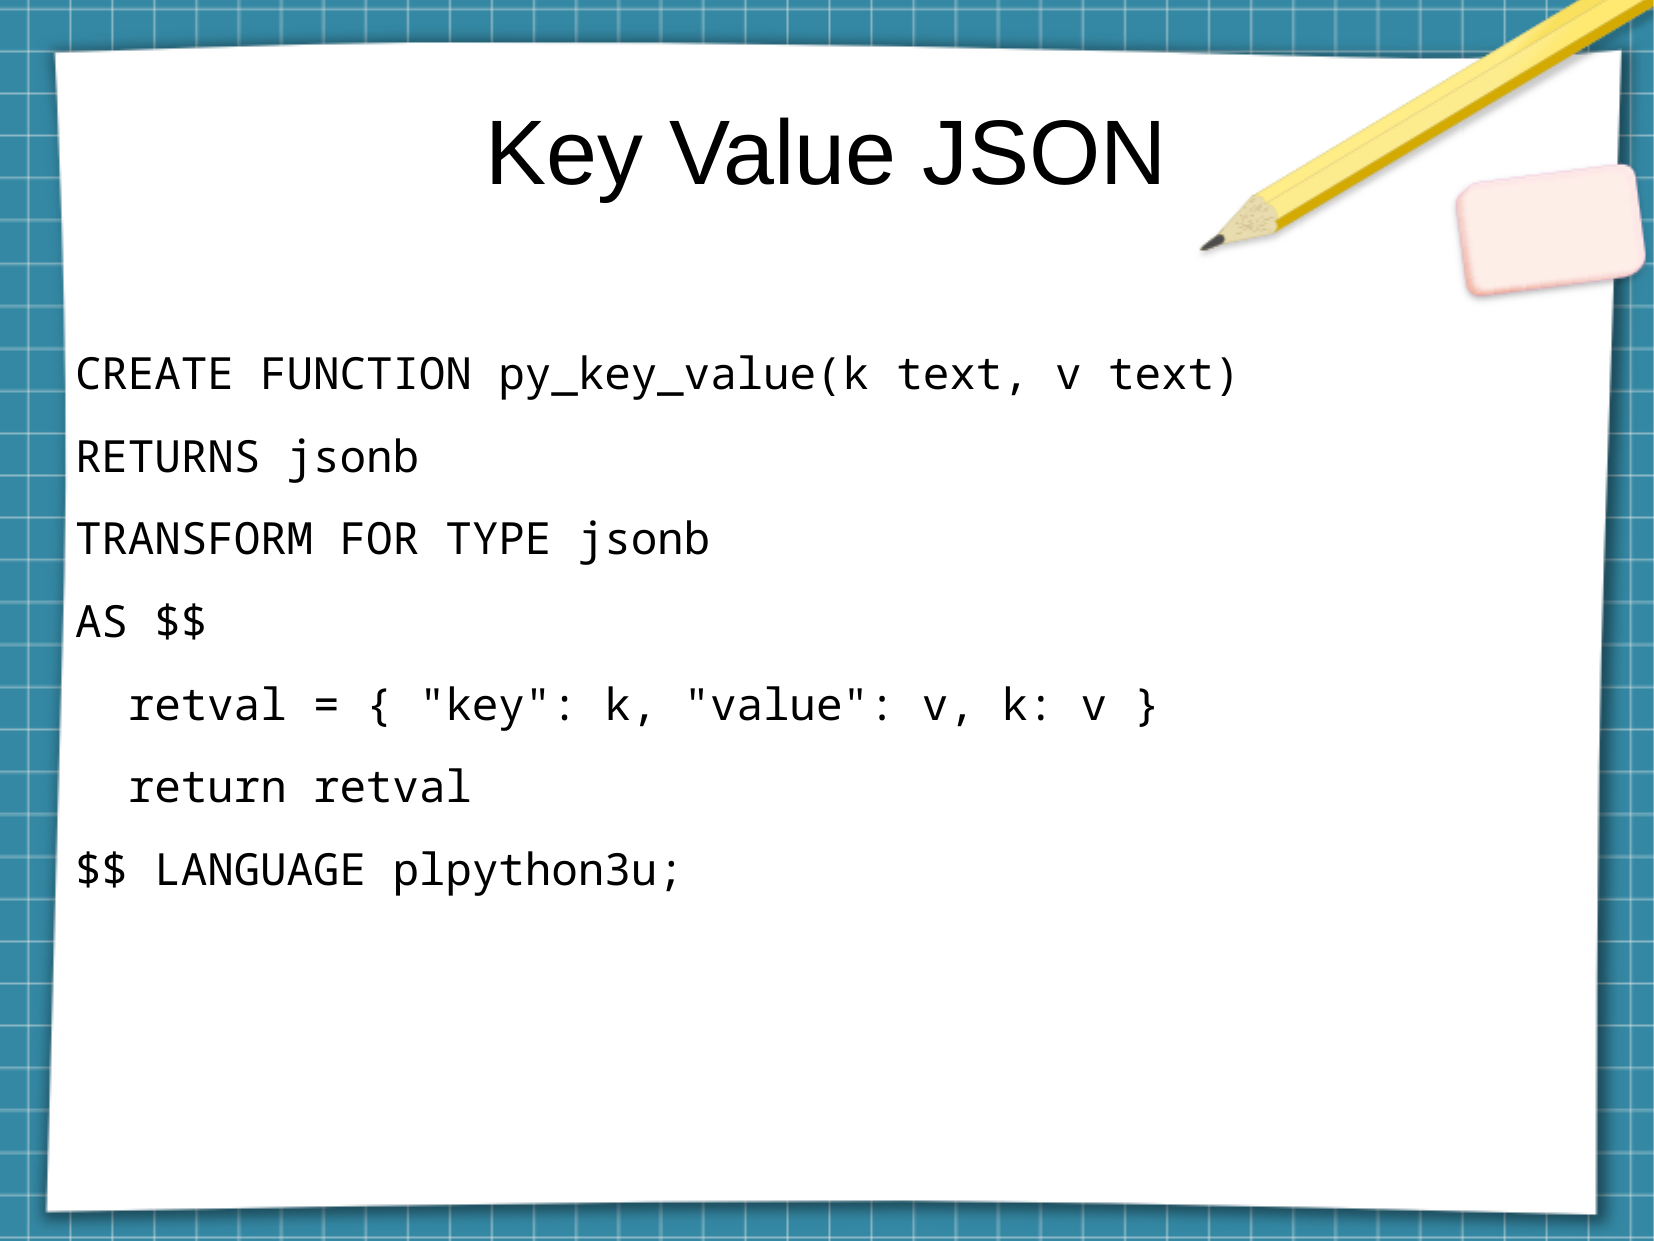

# Key Value JSON
CREATE FUNCTION py_key_value(k text, v text)
RETURNS jsonb
TRANSFORM FOR TYPE jsonb
AS $$
 retval = { "key": k, "value": v, k: v }
 return retval
$$ LANGUAGE plpython3u;